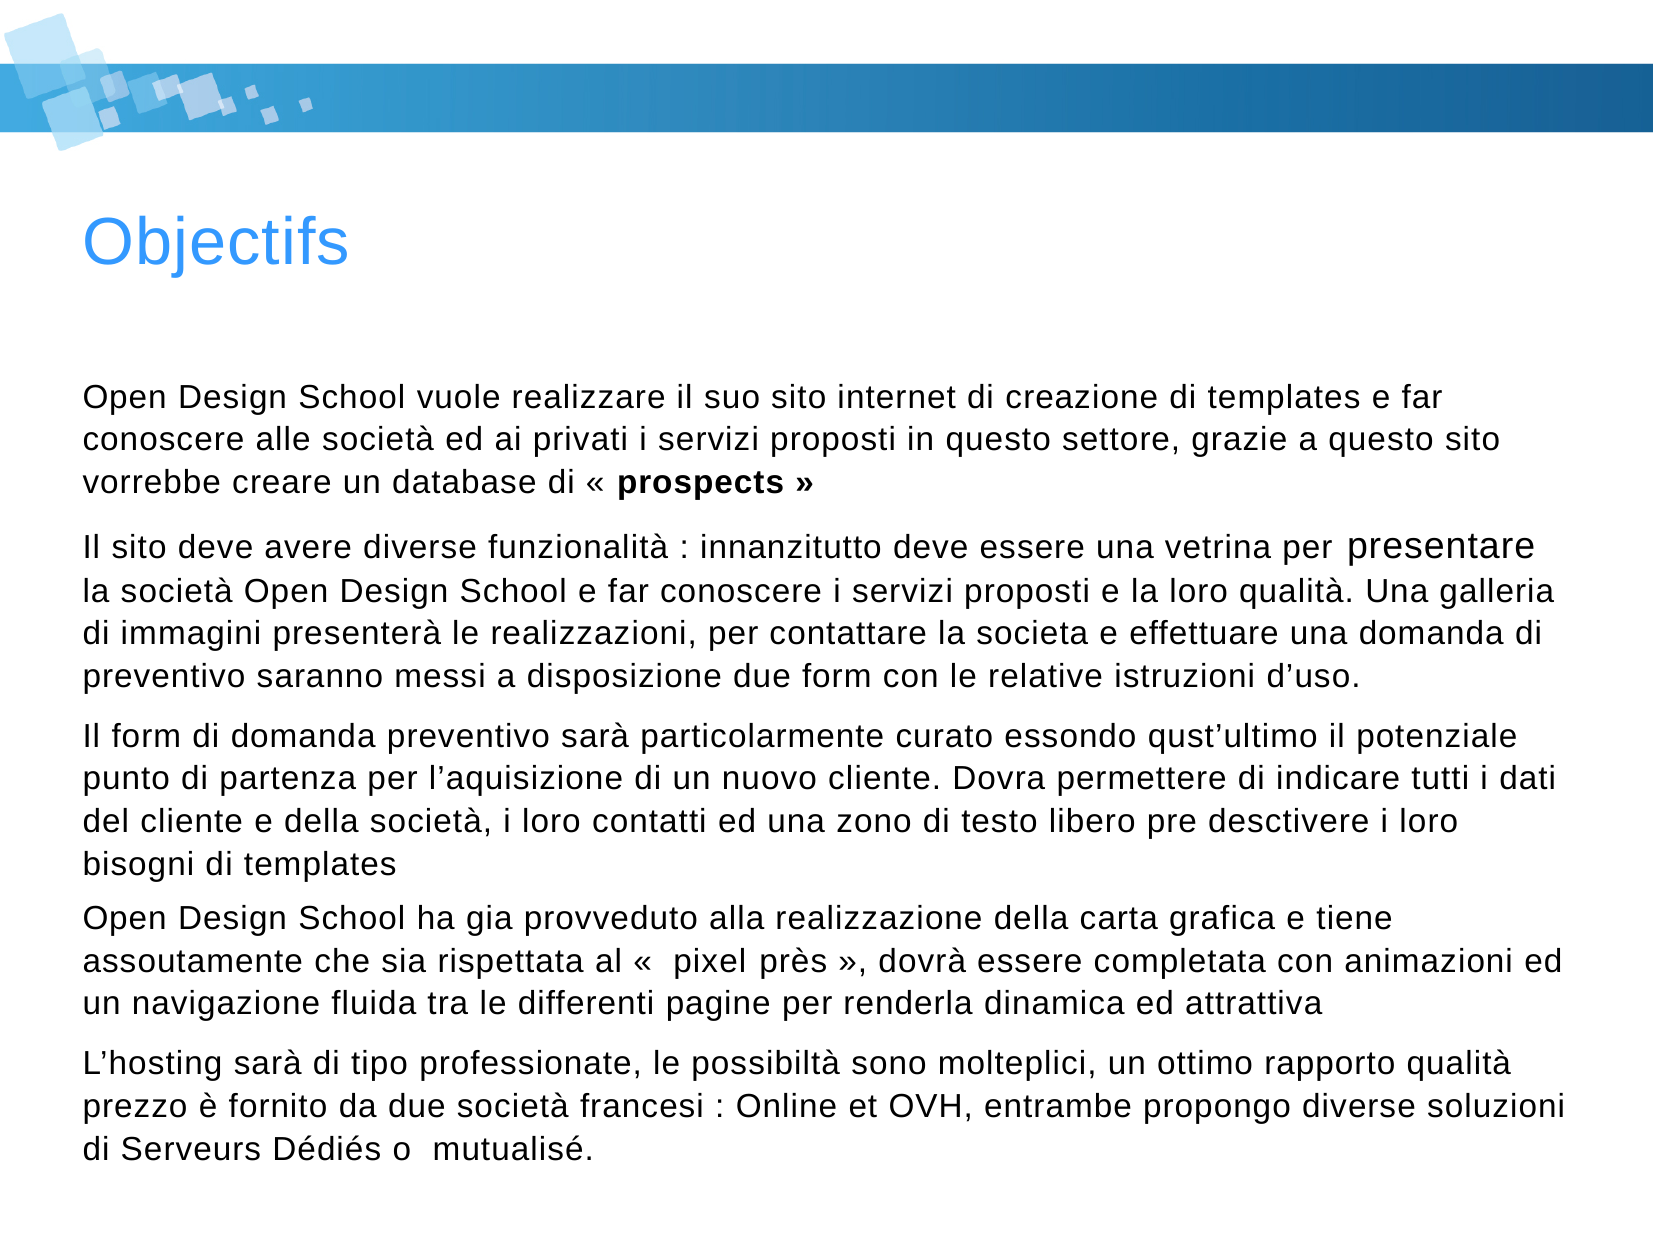

# Objectifs
Open Design School vuole realizzare il suo sito internet di creazione di templates e far conoscere alle società ed ai privati i servizi proposti in questo settore, grazie a questo sito vorrebbe creare un database di « prospects »
Il sito deve avere diverse funzionalità : innanzitutto deve essere una vetrina per presentare la società Open Design School e far conoscere i servizi proposti e la loro qualità. Una galleria di immagini presenterà le realizzazioni, per contattare la societa e effettuare una domanda di preventivo saranno messi a disposizione due form con le relative istruzioni d’uso.
Il form di domanda preventivo sarà particolarmente curato essondo qust’ultimo il potenziale punto di partenza per l’aquisizione di un nuovo cliente. Dovra permettere di indicare tutti i dati del cliente e della società, i loro contatti ed una zono di testo libero pre desctivere i loro bisogni di templates
Open Design School ha gia provveduto alla realizzazione della carta grafica e tiene assoutamente che sia rispettata al «  pixel près », dovrà essere completata con animazioni ed un navigazione fluida tra le differenti pagine per renderla dinamica ed attrattiva
L’hosting sarà di tipo professionate, le possibiltà sono molteplici, un ottimo rapporto qualità prezzo è fornito da due società francesi : Online et OVH, entrambe propongo diverse soluzioni di Serveurs Dédiés o mutualisé.